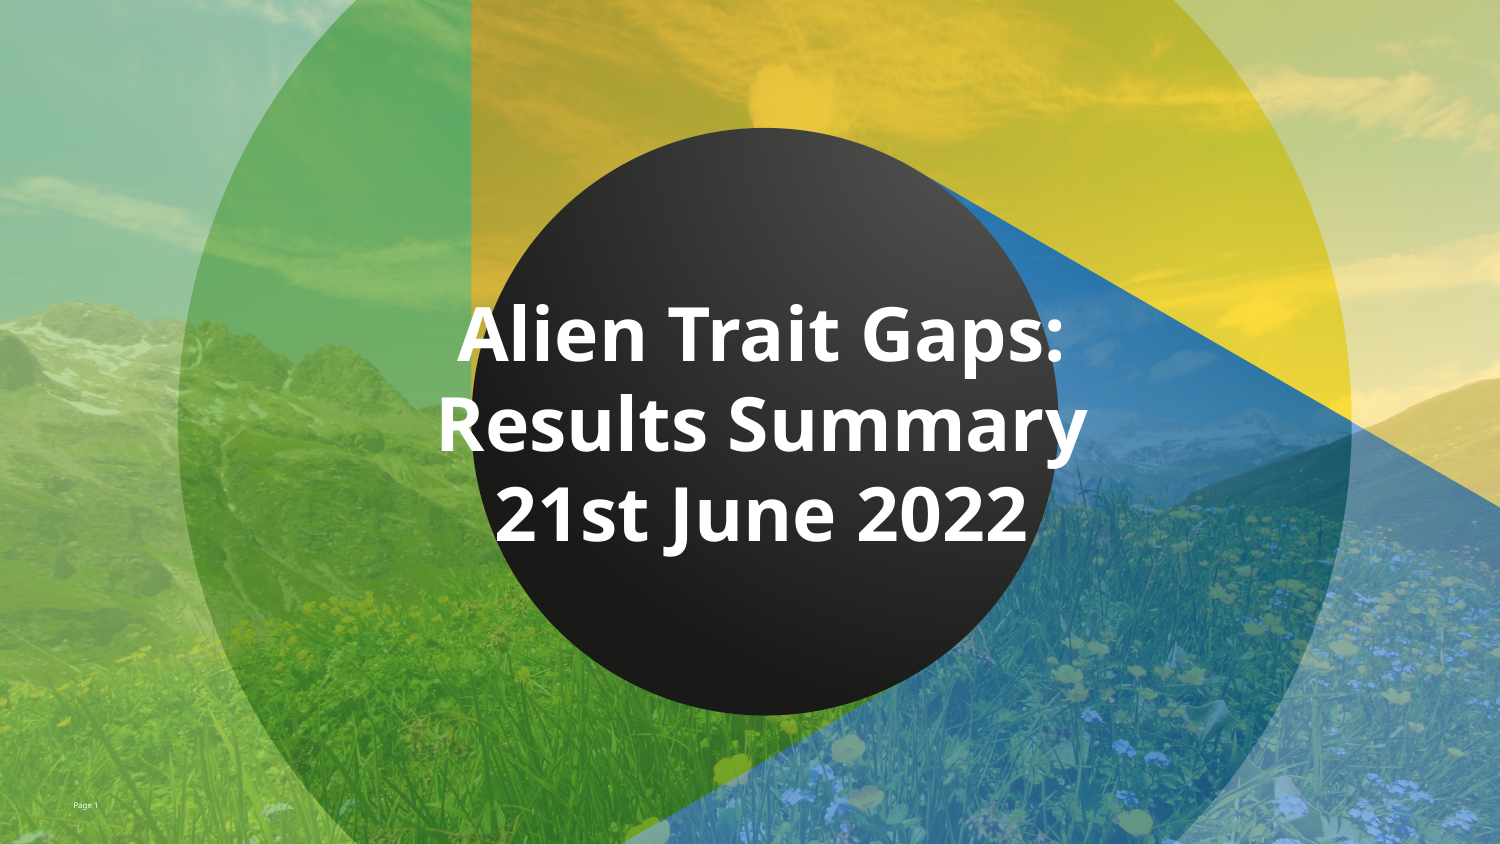

# Alien Trait Gaps:
Results Summary
21st June 2022